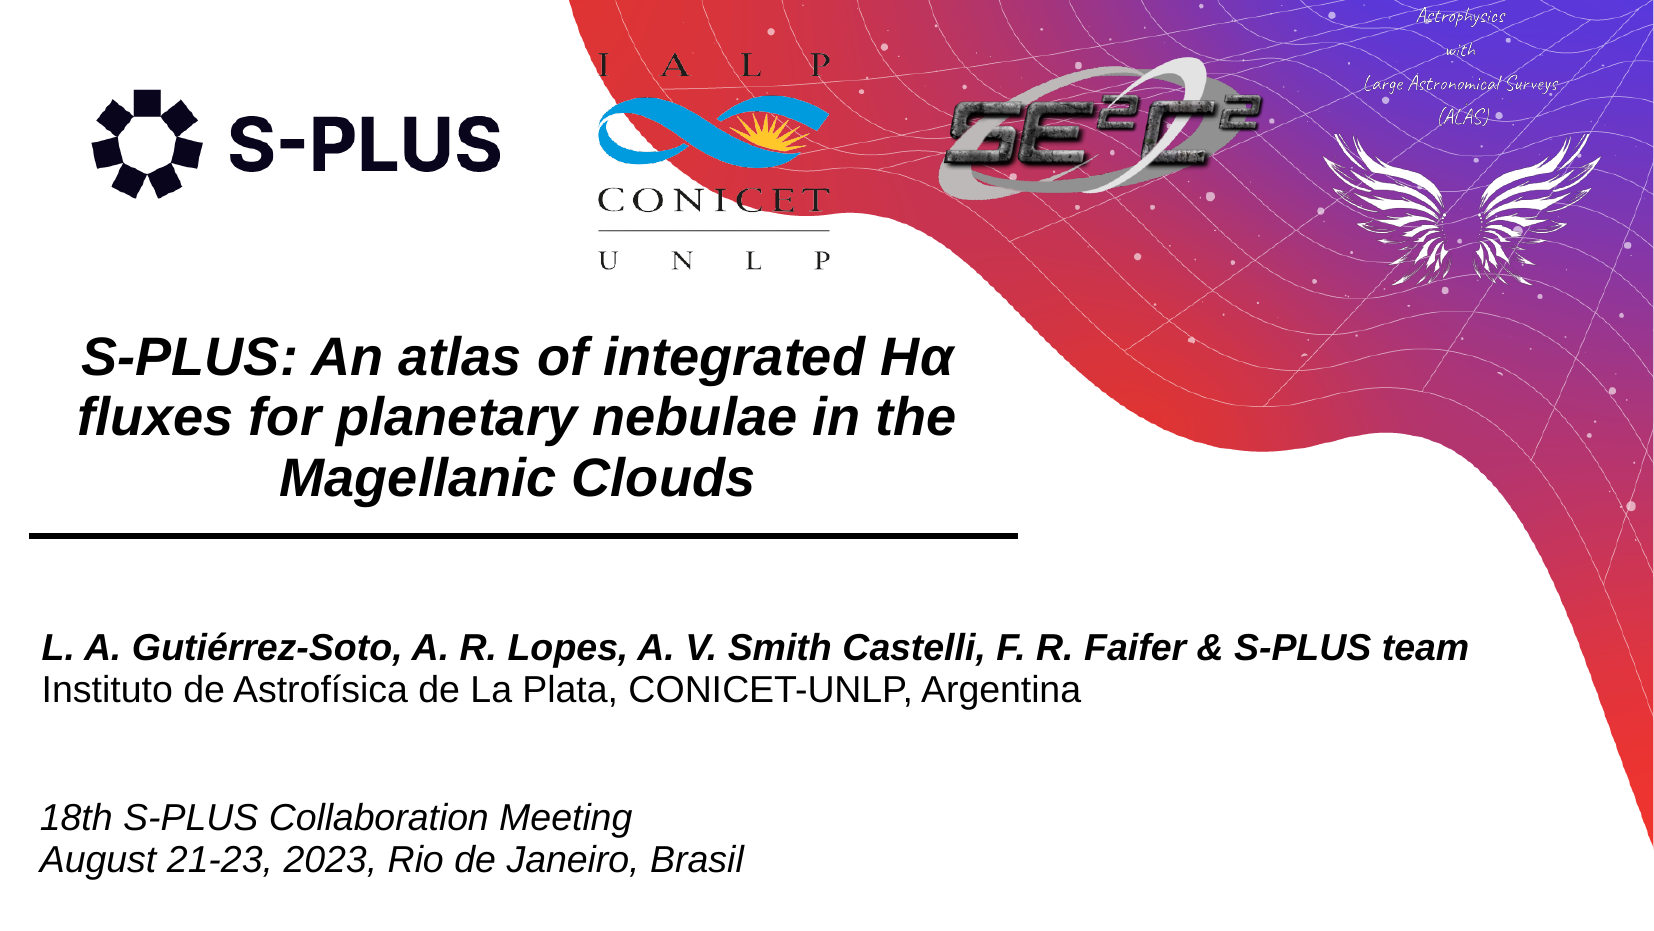

S-PLUS: An atlas of integrated Hα fluxes for planetary nebulae in the Magellanic Clouds
L. A. Gutiérrez-Soto, A. R. Lopes, A. V. Smith Castelli, F. R. Faifer & S-PLUS team
Instituto de Astrofísica de La Plata, CONICET-UNLP, Argentina
18th S-PLUS Collaboration Meeting
August 21-23, 2023, Rio de Janeiro, Brasil